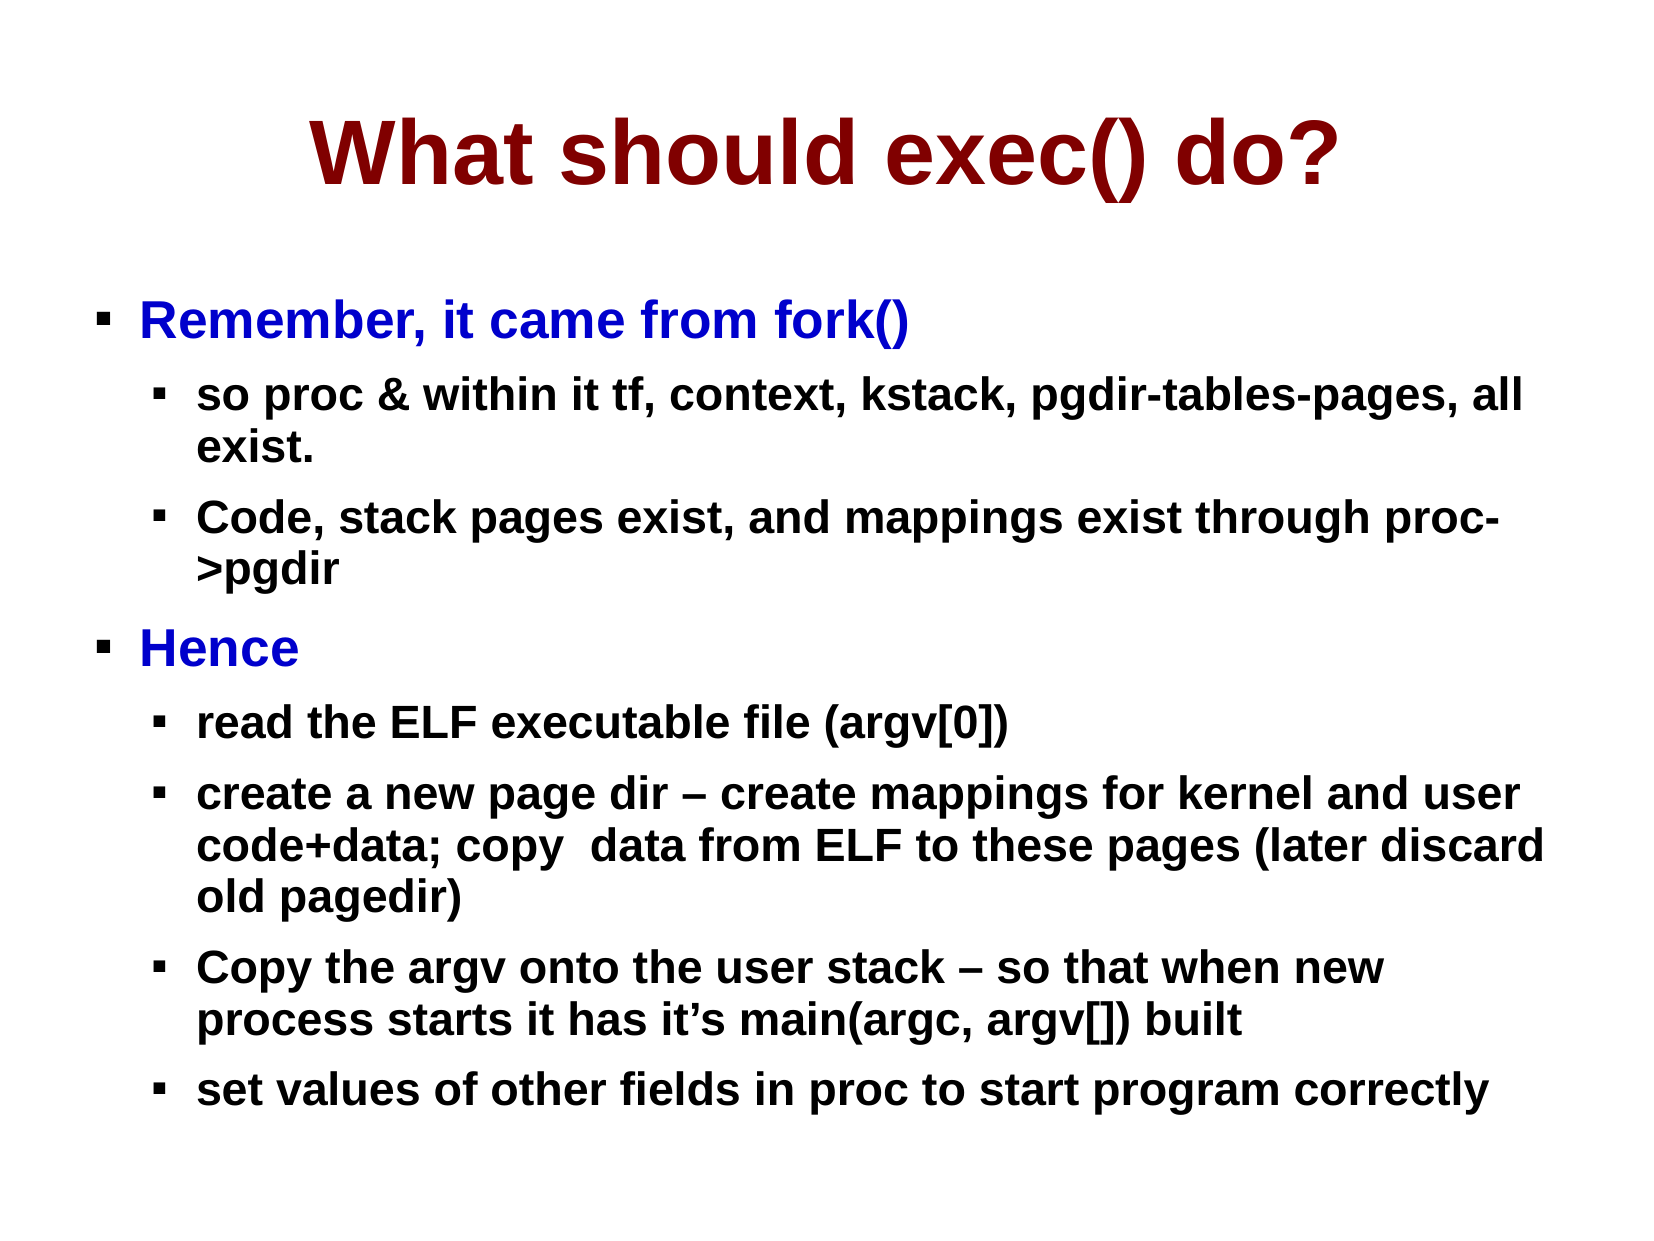

# What should exec() do?
Remember, it came from fork()
so proc & within it tf, context, kstack, pgdir-tables-pages, all exist.
Code, stack pages exist, and mappings exist through proc->pgdir
Hence
read the ELF executable file (argv[0])
create a new page dir – create mappings for kernel and user code+data; copy data from ELF to these pages (later discard old pagedir)
Copy the argv onto the user stack – so that when new process starts it has it’s main(argc, argv[]) built
set values of other fields in proc to start program correctly